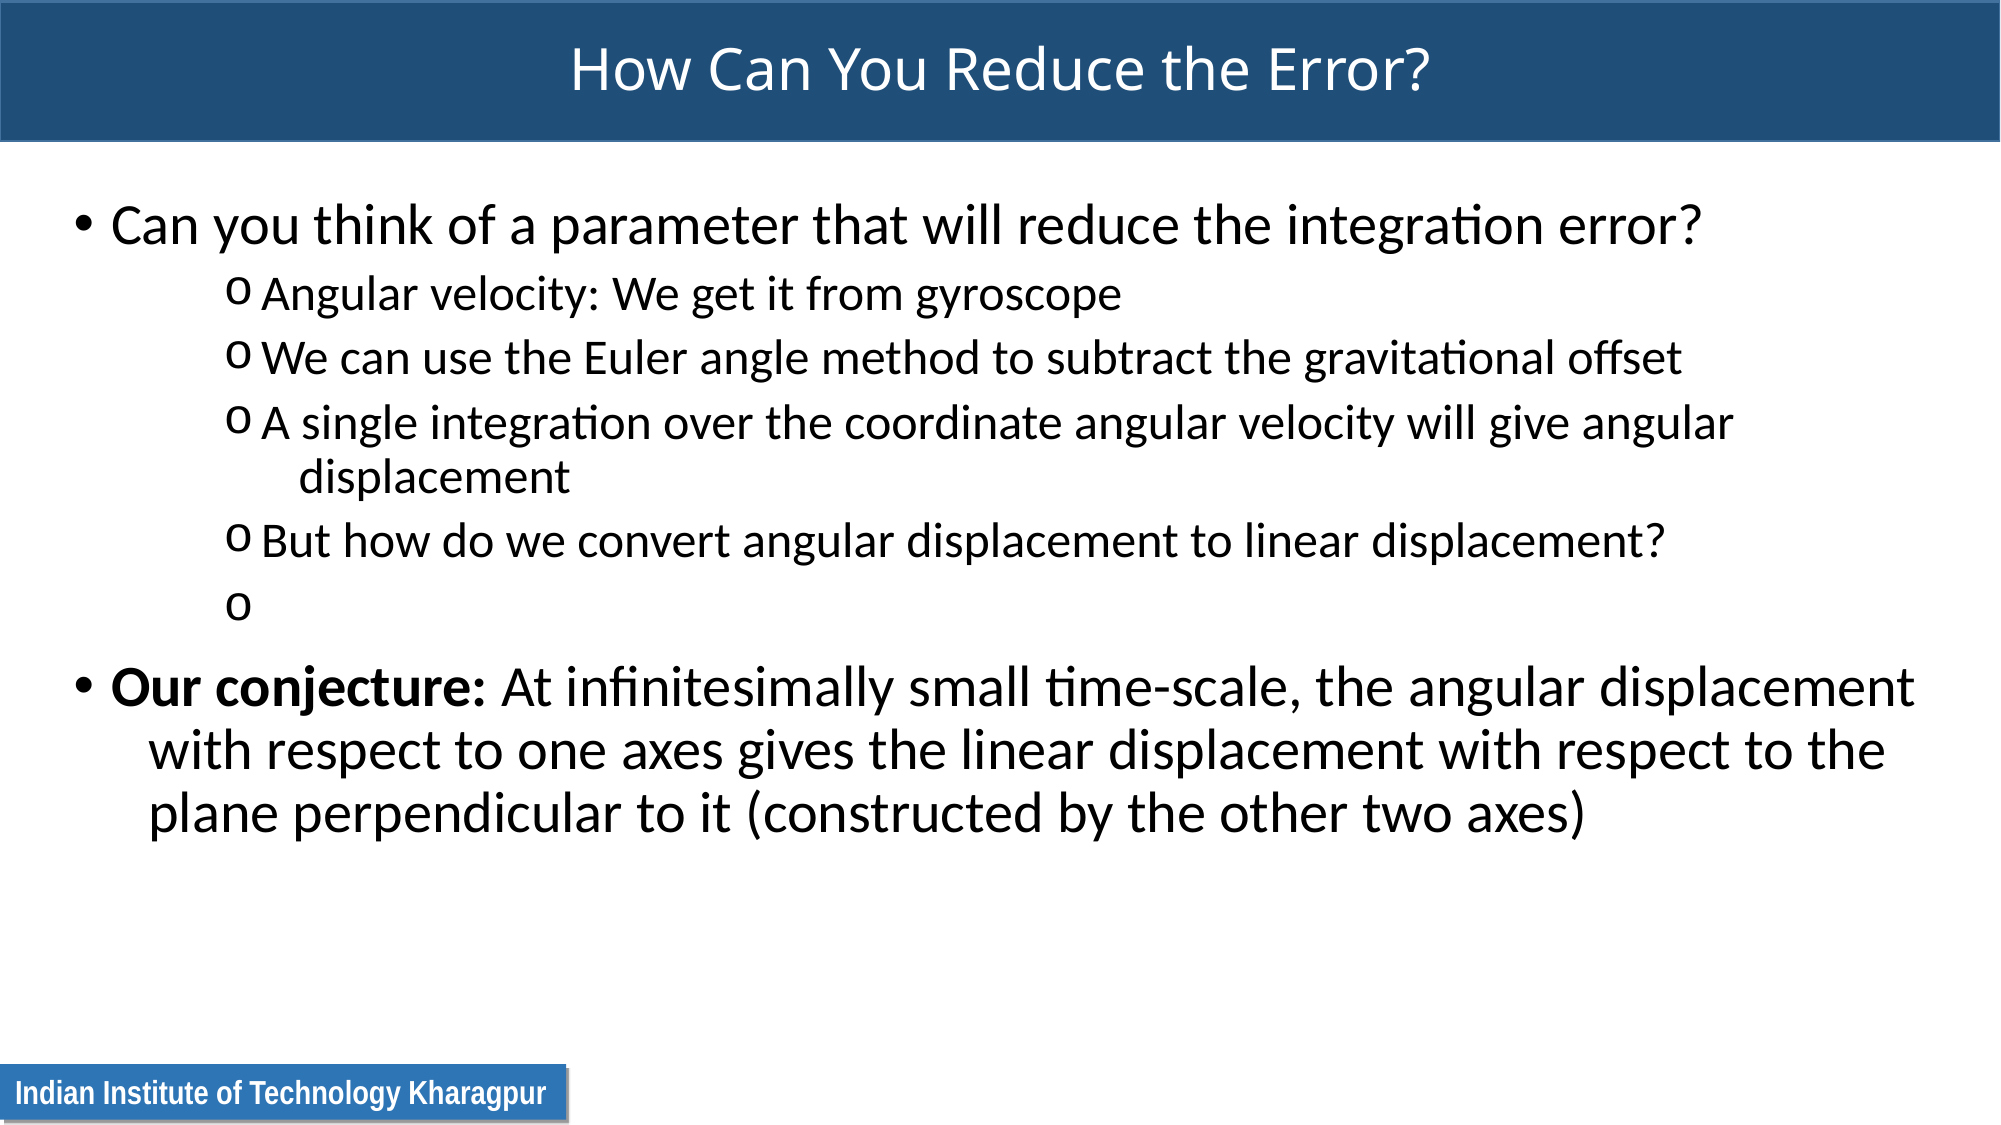

How Can You Reduce the Error?
# Can you think of a parameter that will reduce the integration error?
Angular velocity: We get it from gyroscope
We can use the Euler angle method to subtract the gravitational offset
A single integration over the coordinate angular velocity will give angular displacement
But how do we convert angular displacement to linear displacement?
Our conjecture: At infinitesimally small time-scale, the angular displacement with respect to one axes gives the linear displacement with respect to the plane perpendicular to it (constructed by the other two axes)